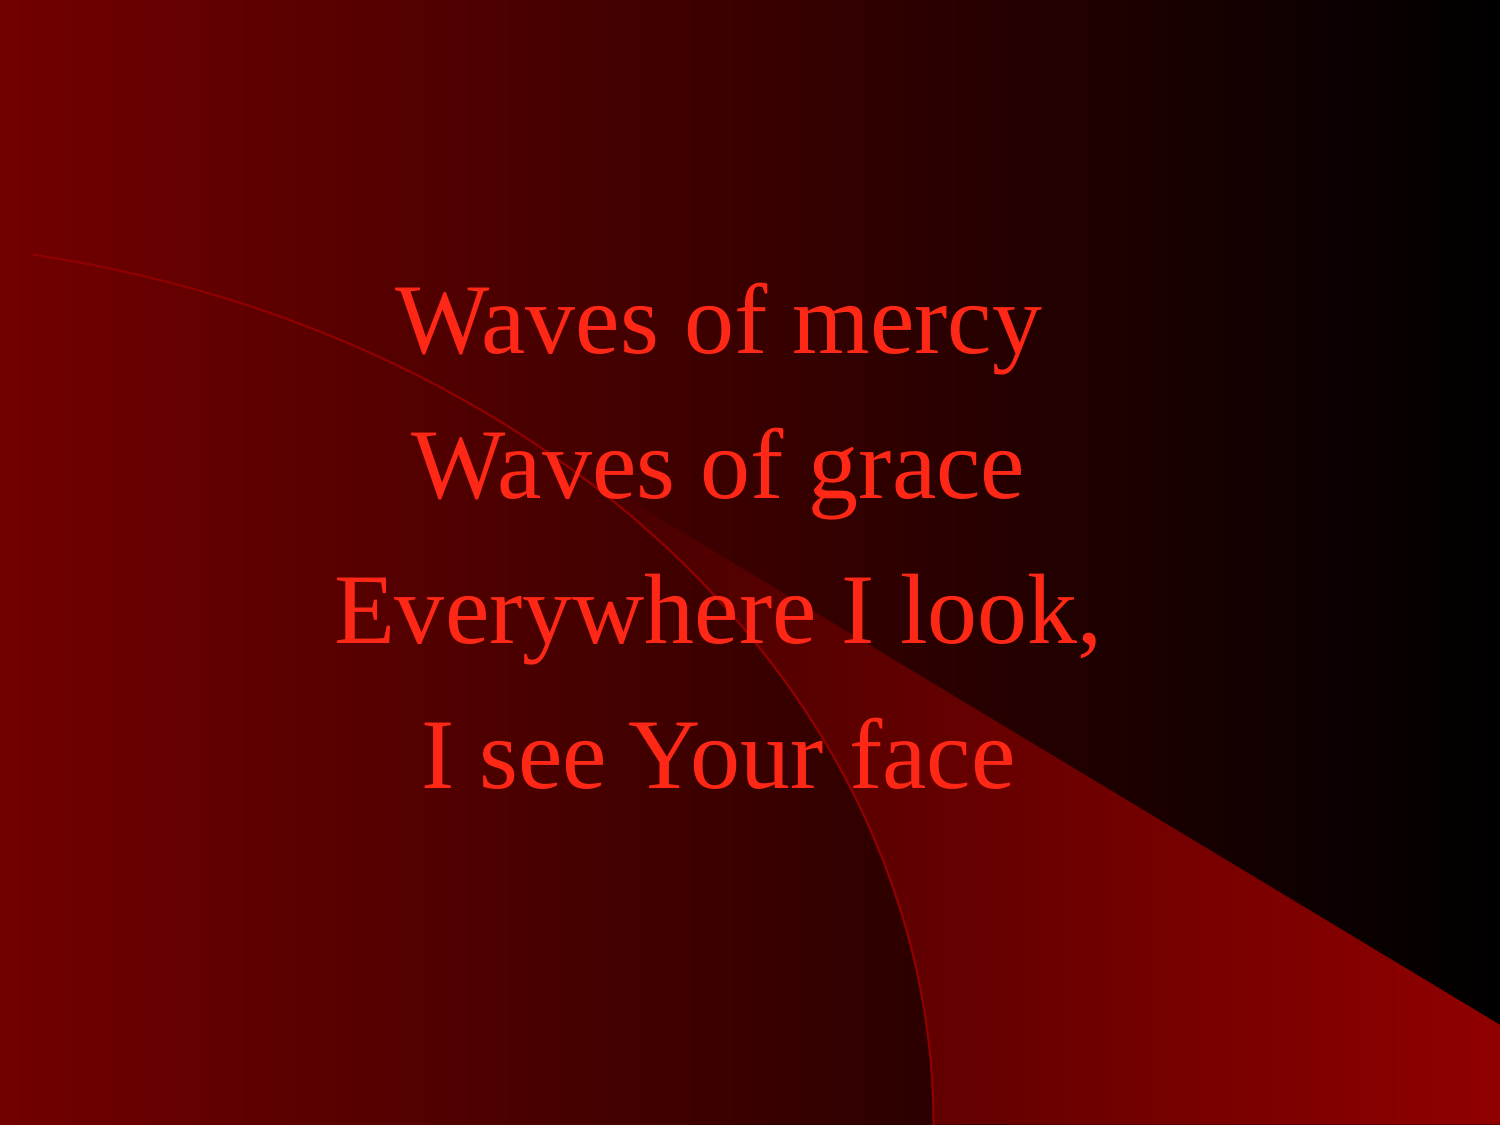

# Waves of mercy
Waves of grace
Everywhere I look,
I see Your face